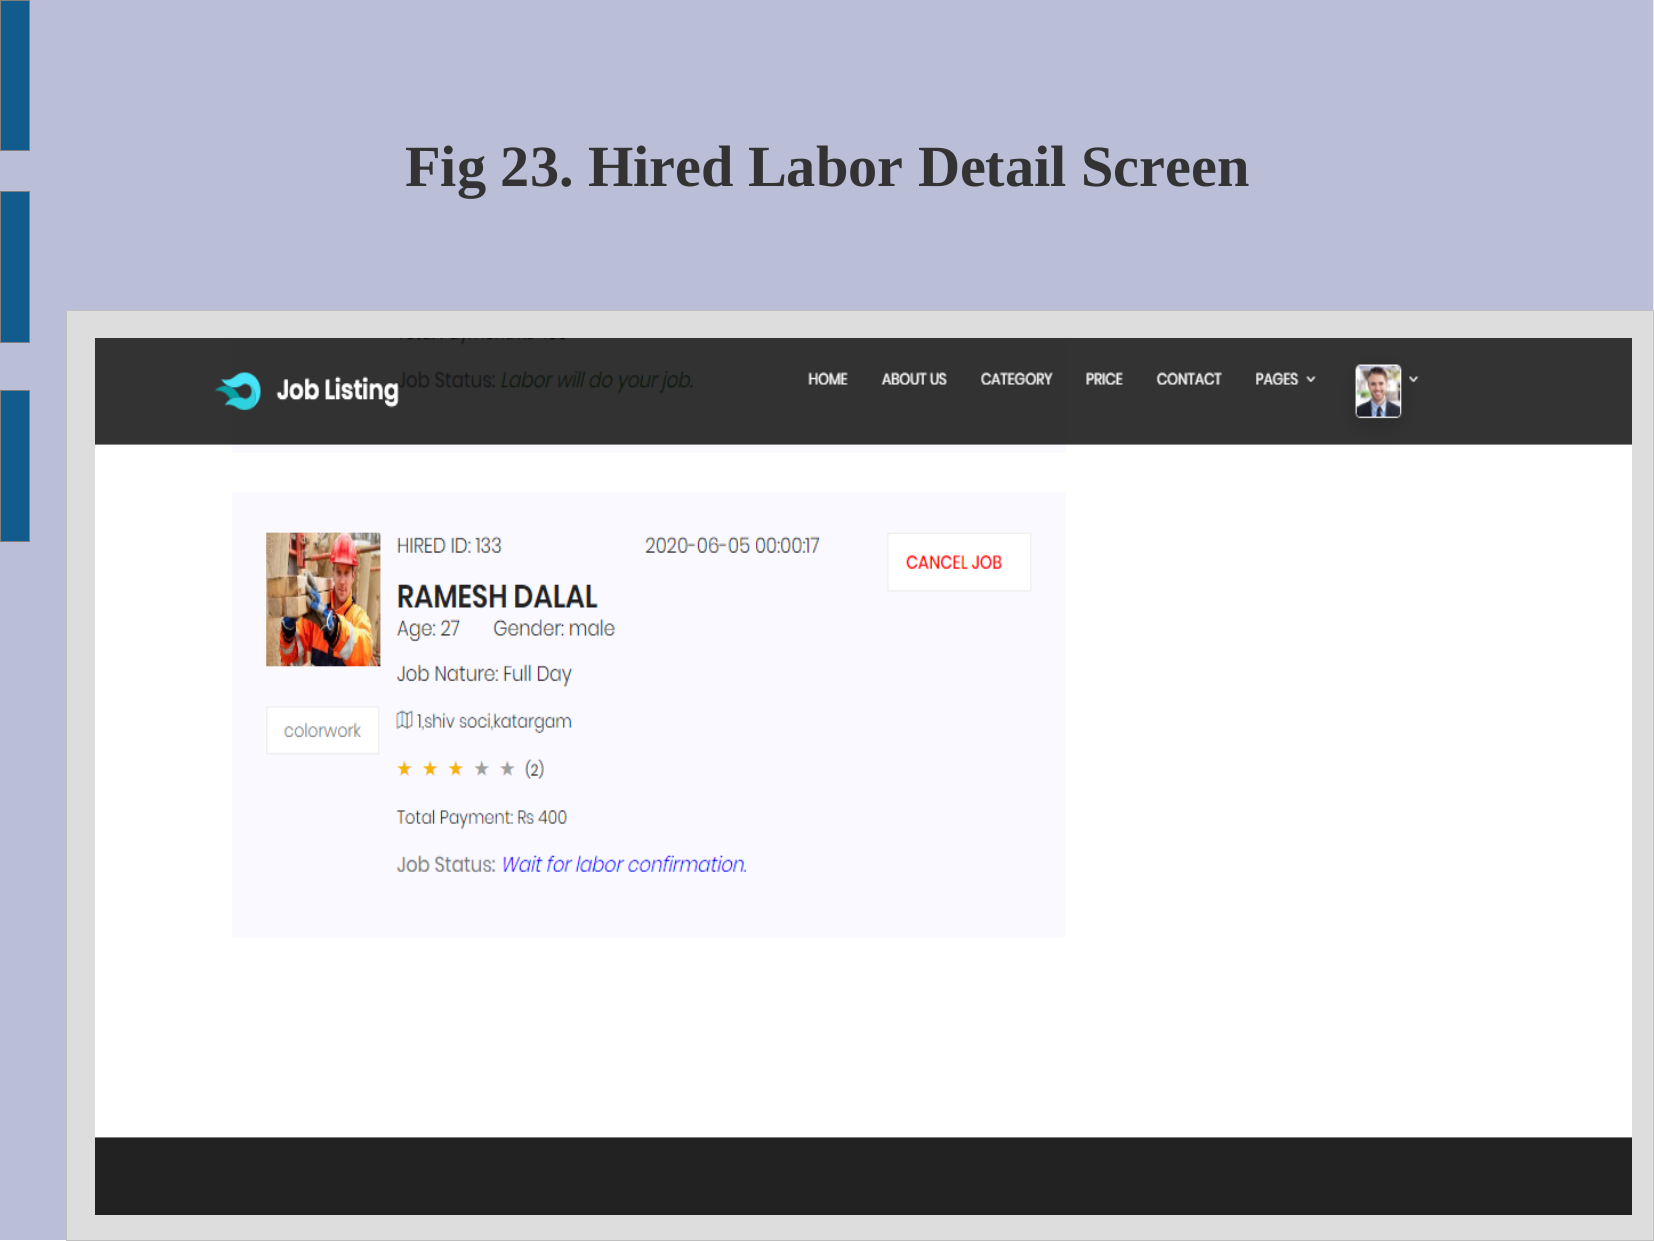

# Fig 23. Hired Labor Detail Screen